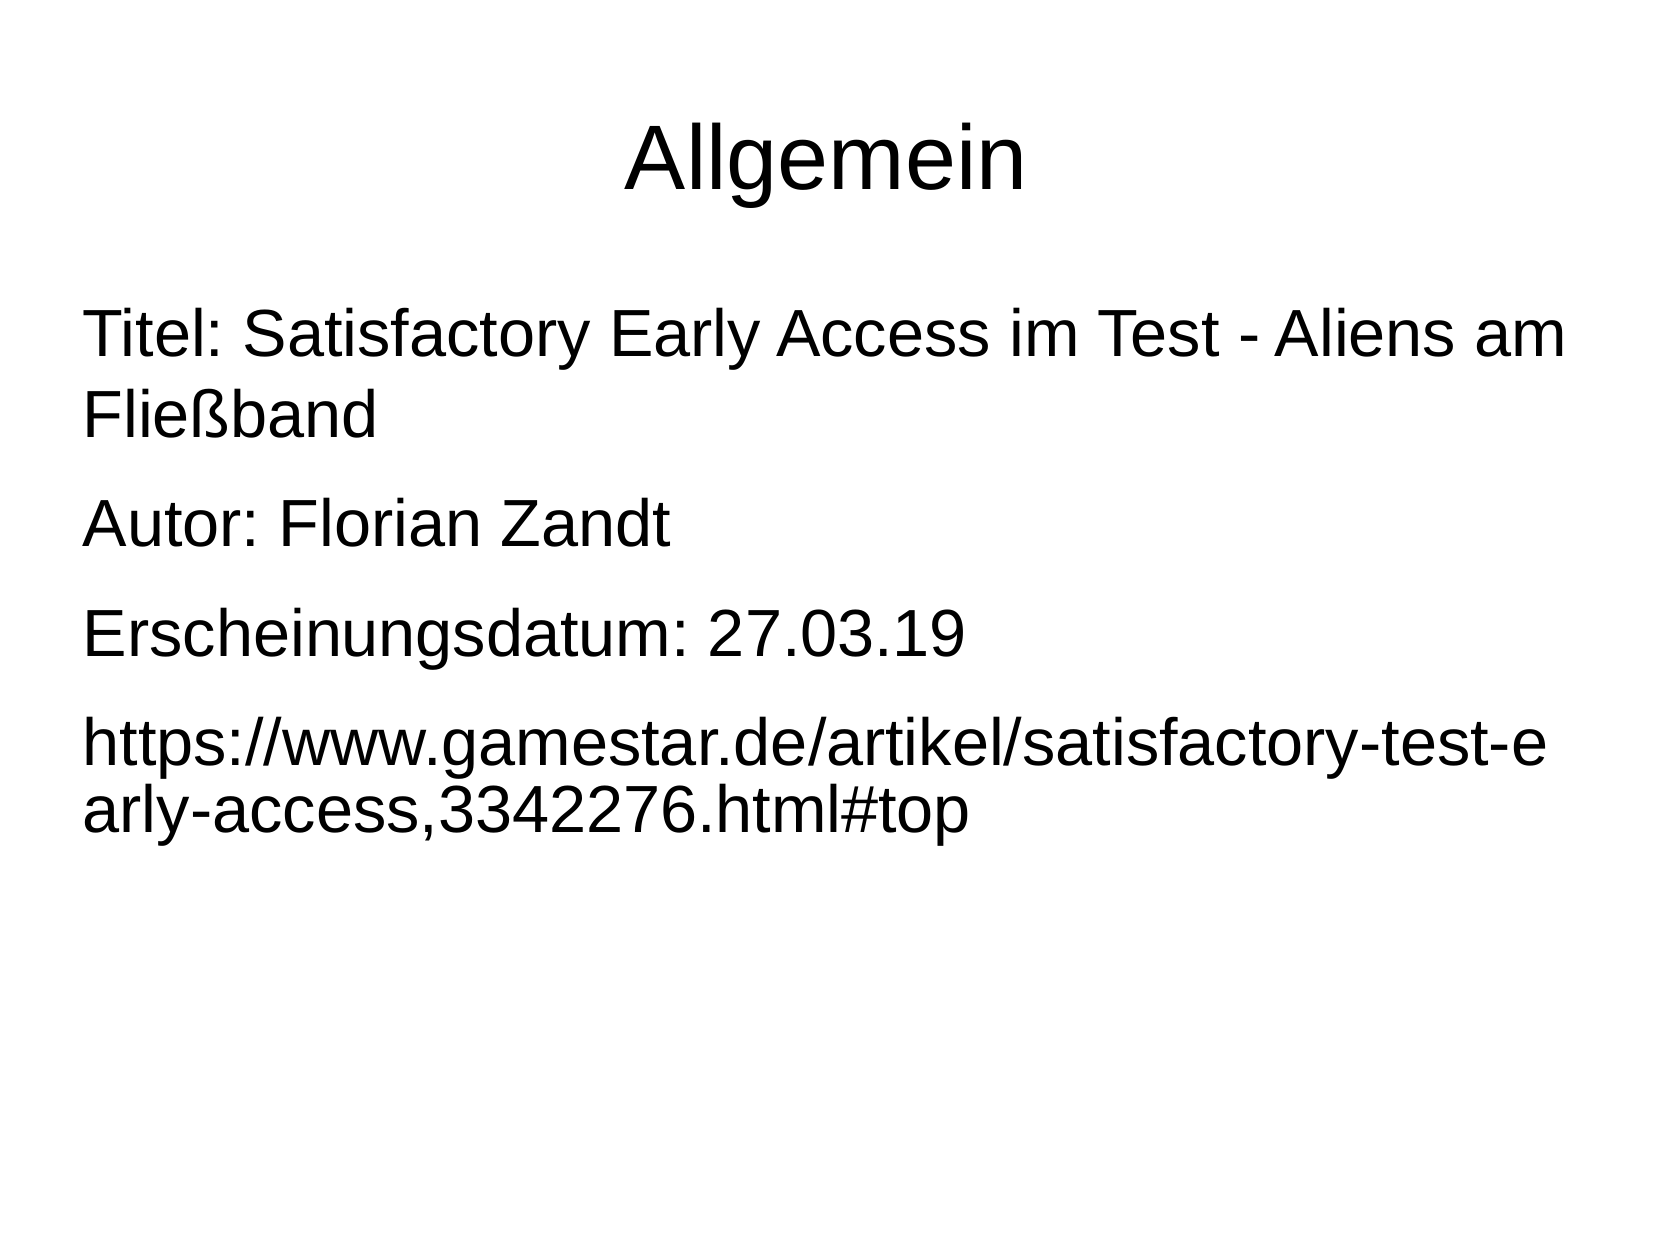

# Allgemein
Titel: Satisfactory Early Access im Test - Aliens am Fließband
Autor: Florian Zandt
Erscheinungsdatum: 27.03.19
https://www.gamestar.de/artikel/satisfactory-test-early-access,3342276.html#top